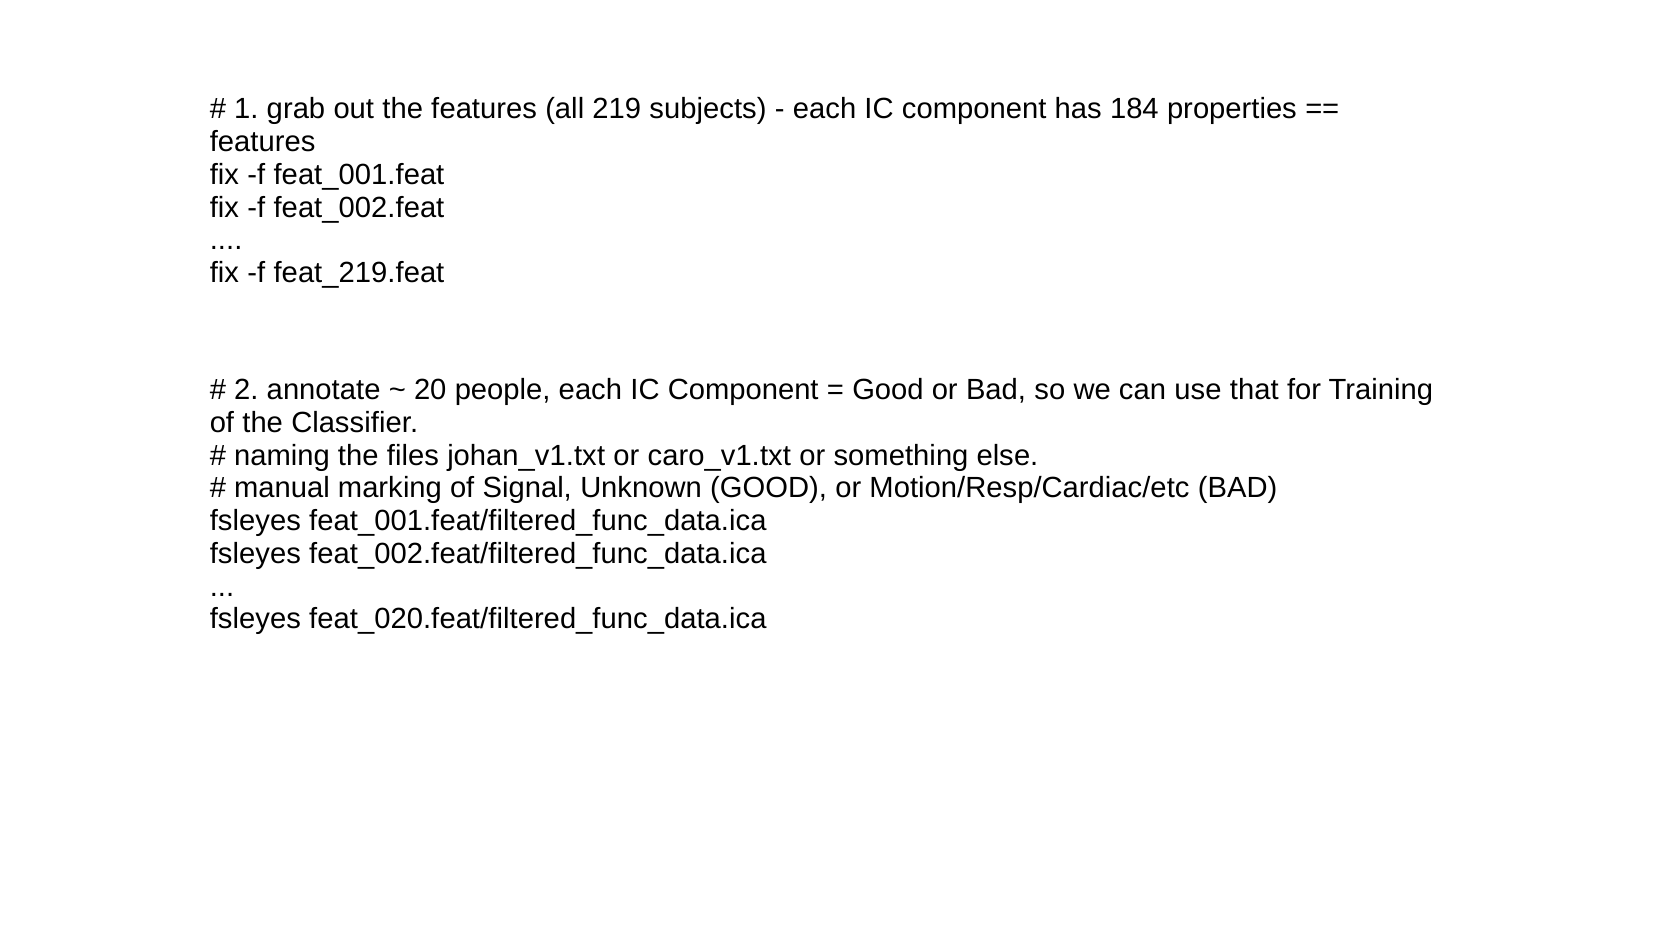

# 1. grab out the features (all 219 subjects) - each IC component has 184 properties == features
fix -f feat_001.feat
fix -f feat_002.feat
....
fix -f feat_219.feat
# 2. annotate ~ 20 people, each IC Component = Good or Bad, so we can use that for Training of the Classifier.
# naming the files johan_v1.txt or caro_v1.txt or something else.
# manual marking of Signal, Unknown (GOOD), or Motion/Resp/Cardiac/etc (BAD)
fsleyes feat_001.feat/filtered_func_data.ica
fsleyes feat_002.feat/filtered_func_data.ica
...
fsleyes feat_020.feat/filtered_func_data.ica